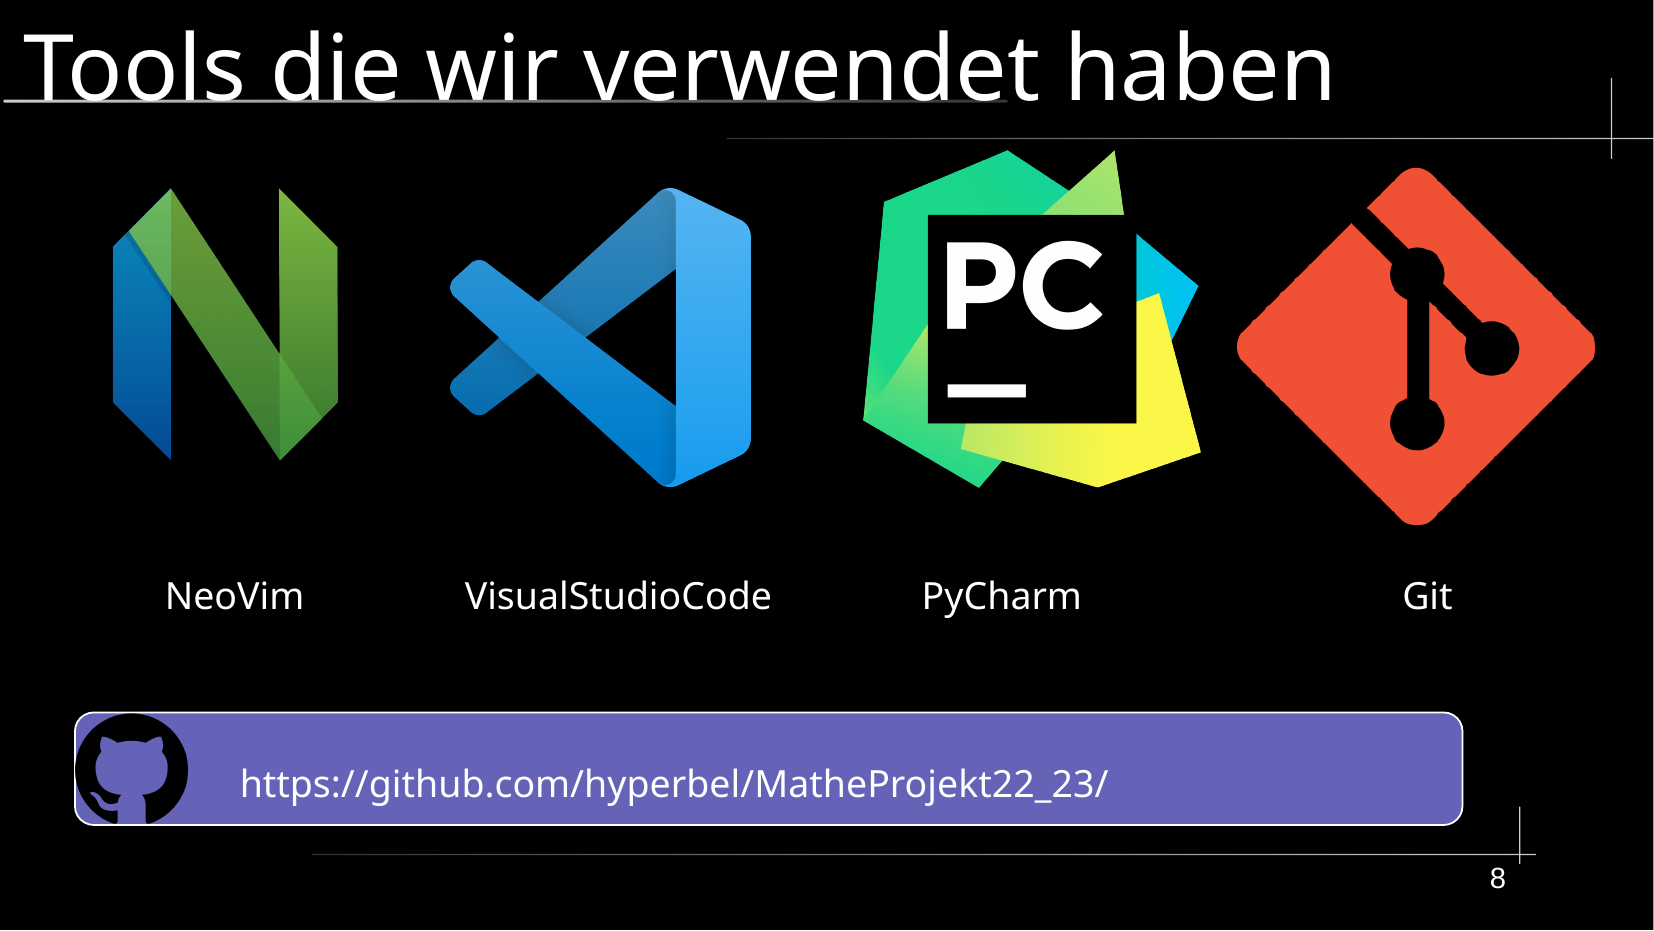

# Tools die wir verwendet haben
NeoVim
VisualStudioCode
PyCharm
Git
https://github.com/hyperbel/MatheProjekt22_23/
8